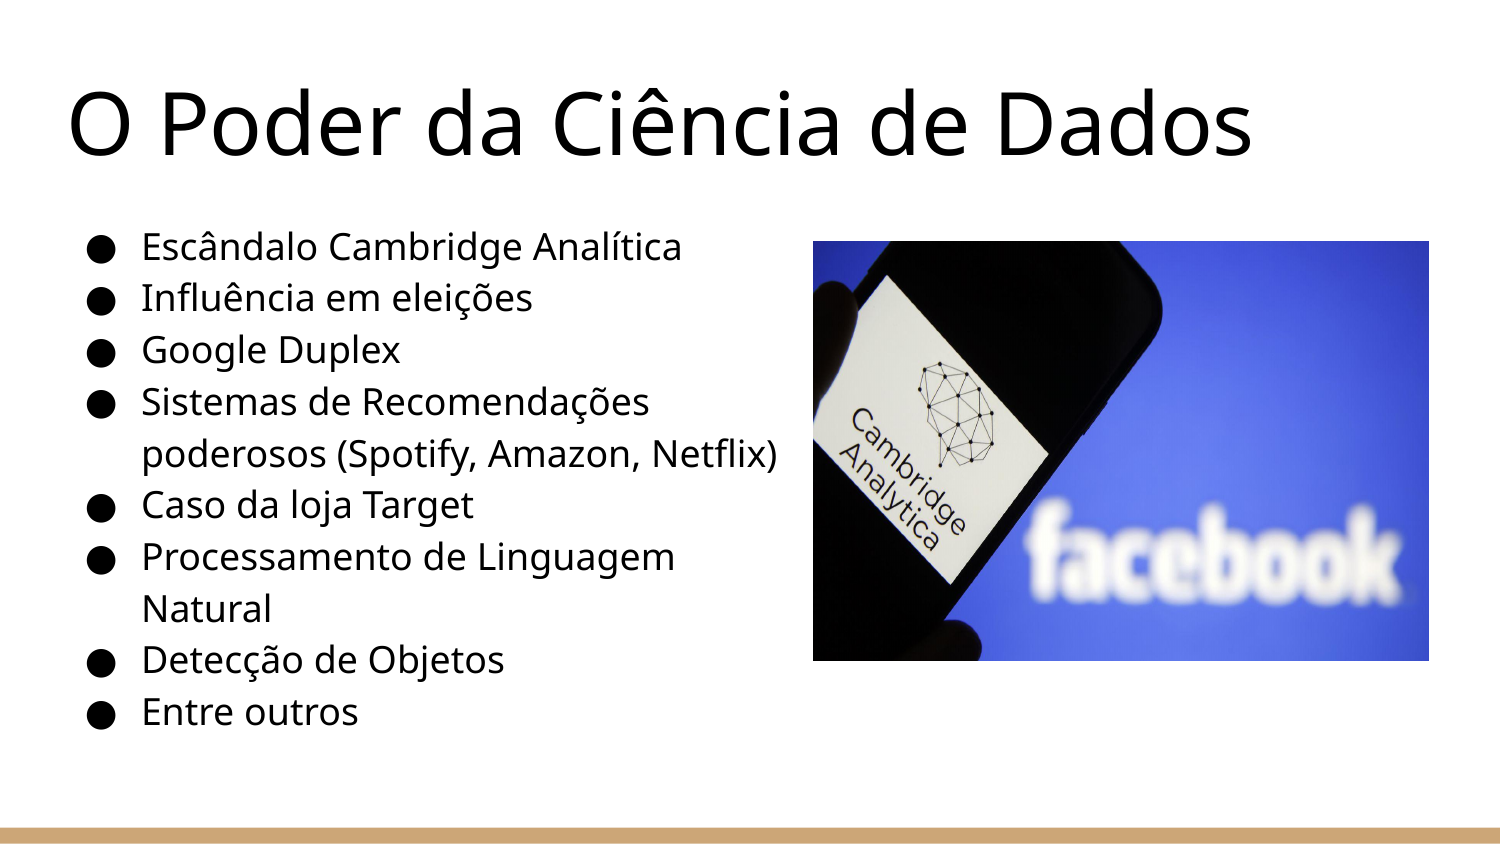

# O Poder da Ciência de Dados
Escândalo Cambridge Analítica
Influência em eleições
Google Duplex
Sistemas de Recomendações poderosos (Spotify, Amazon, Netflix)
Caso da loja Target
Processamento de Linguagem Natural
Detecção de Objetos
Entre outros